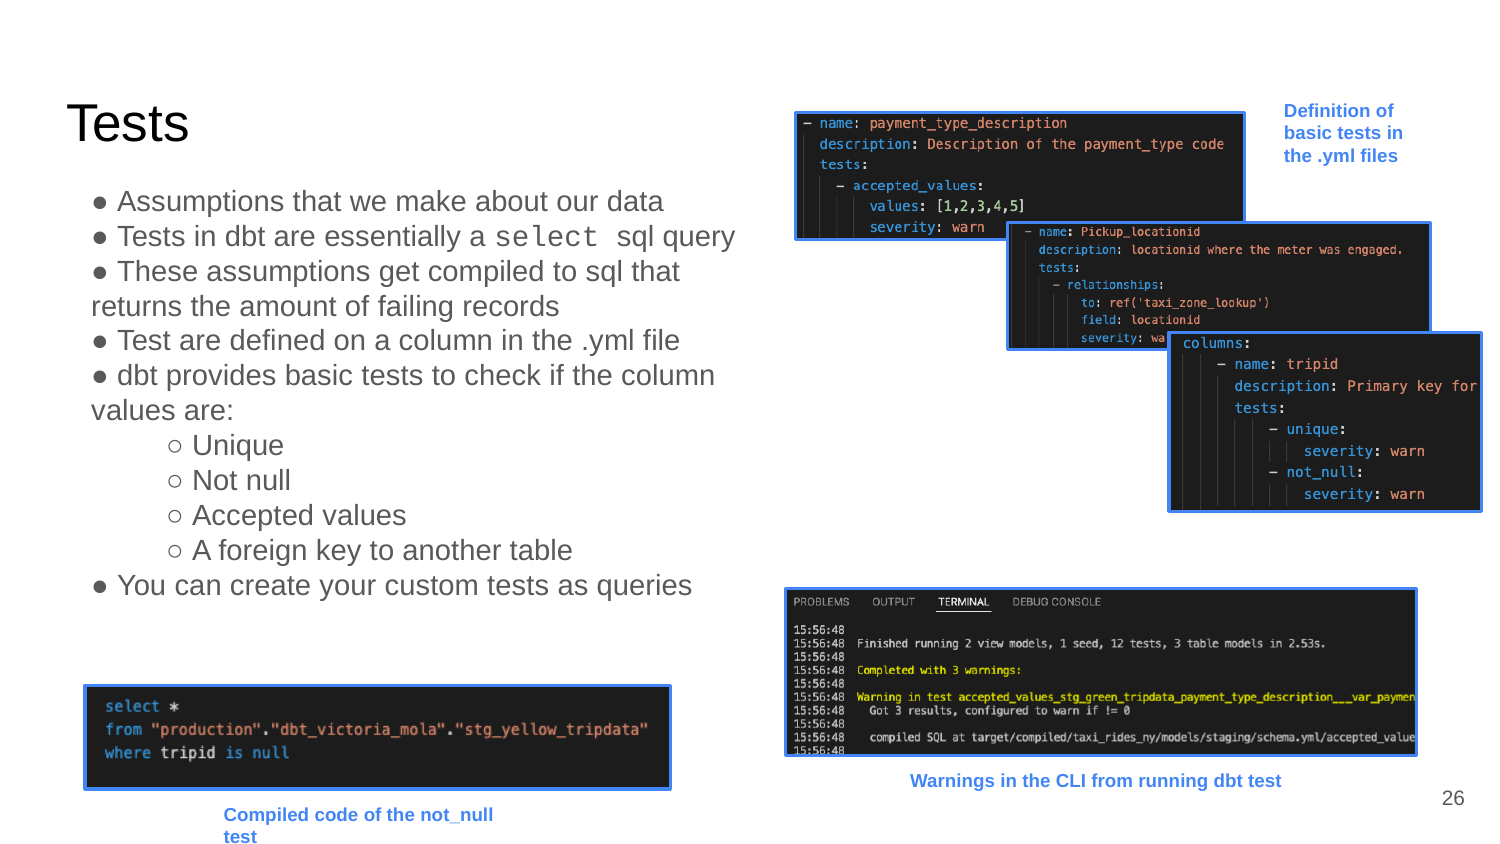

# Tests
Definition of basic tests in the .yml files
● Assumptions that we make about our data
● Tests in dbt are essentially a select sql query
● These assumptions get compiled to sql that returns the amount of failing records
● Test are defined on a column in the .yml file
● dbt provides basic tests to check if the column values are:
○ Unique
○ Not null
○ Accepted values
○ A foreign key to another table
● You can create your custom tests as queries
Warnings in the CLI from running dbt test
Compiled code of the not_null test